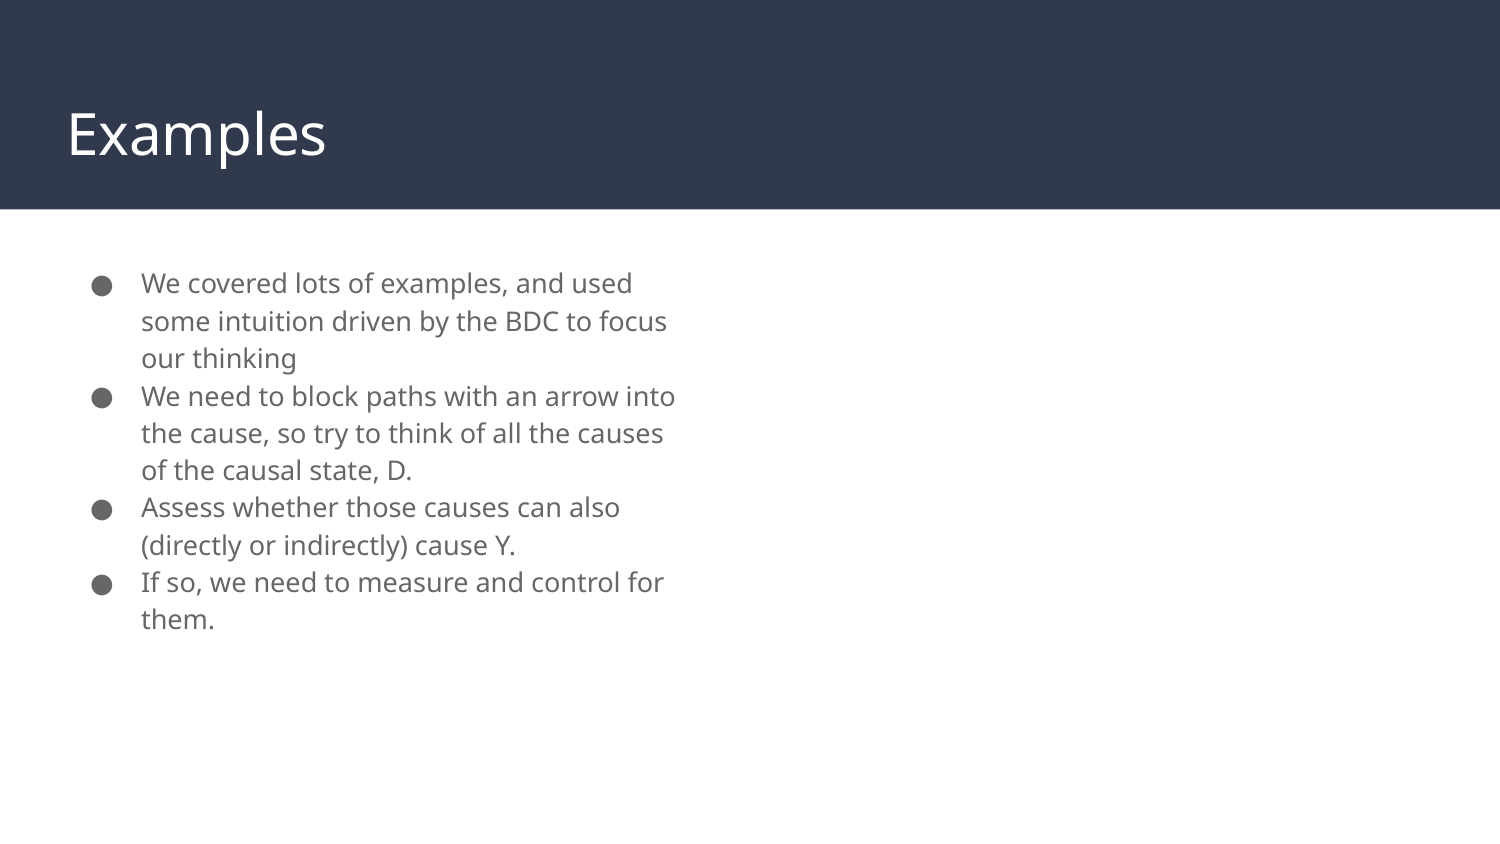

# Examples
We covered lots of examples, and used some intuition driven by the BDC to focus our thinking
We need to block paths with an arrow into the cause, so try to think of all the causes of the causal state, D.
Assess whether those causes can also (directly or indirectly) cause Y.
If so, we need to measure and control for them.